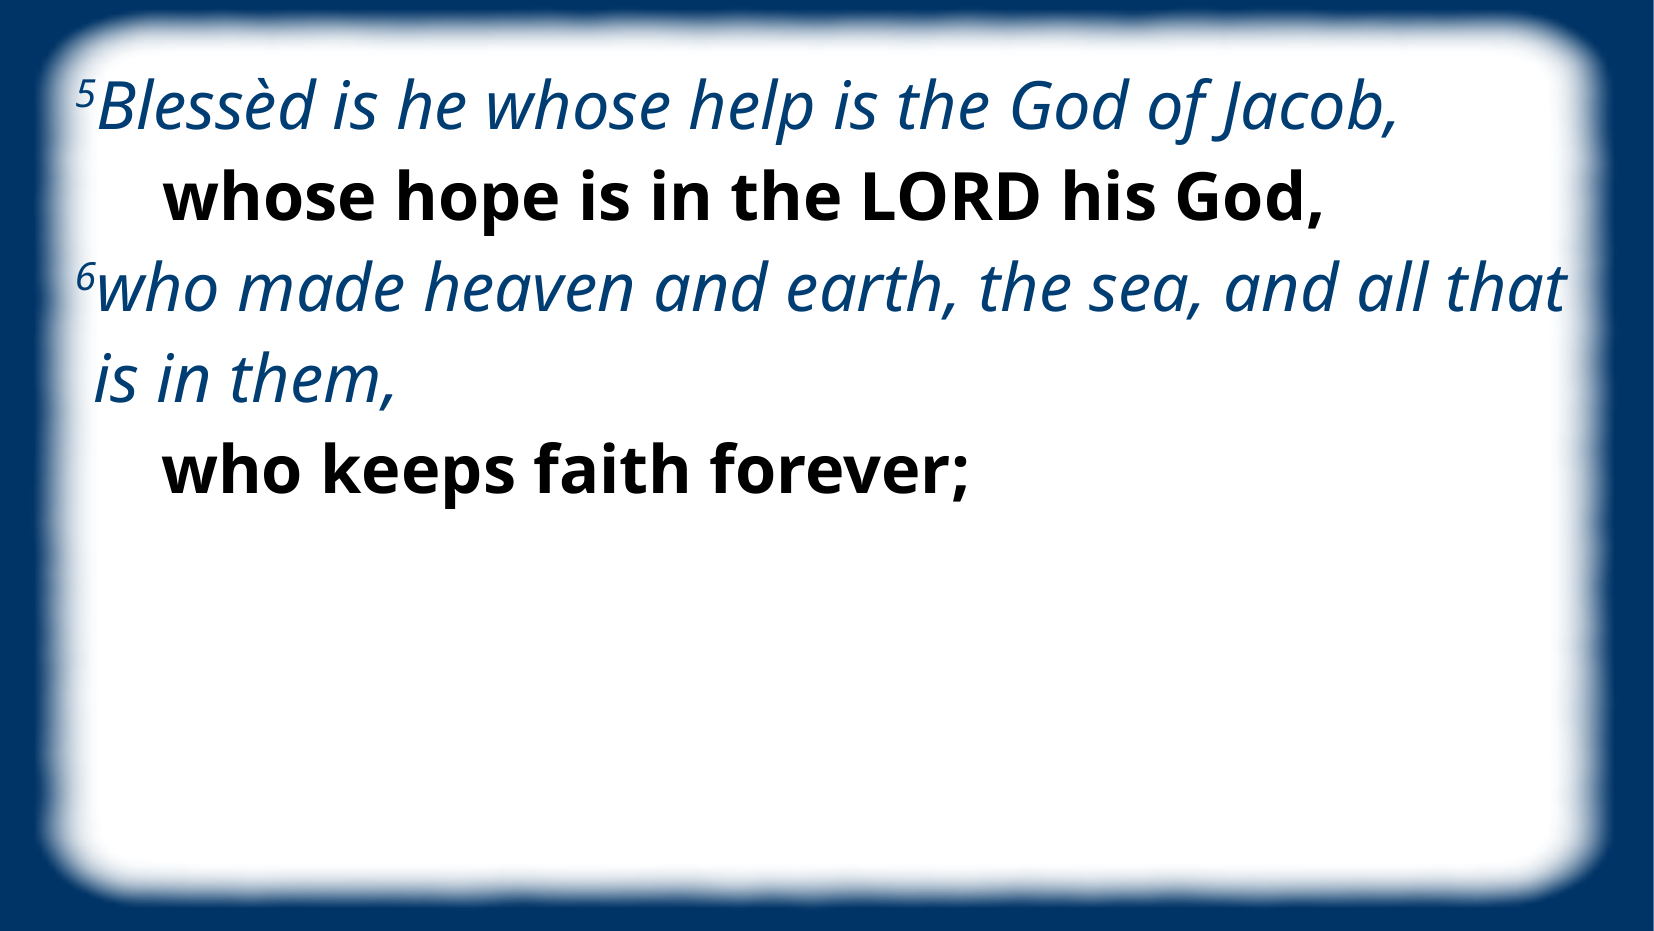

5Blessèd is he whose help is the God of Jacob,
 whose hope is in the LORD his God,
6who made heaven and earth, the sea, and all that is in them,
 who keeps faith forever;